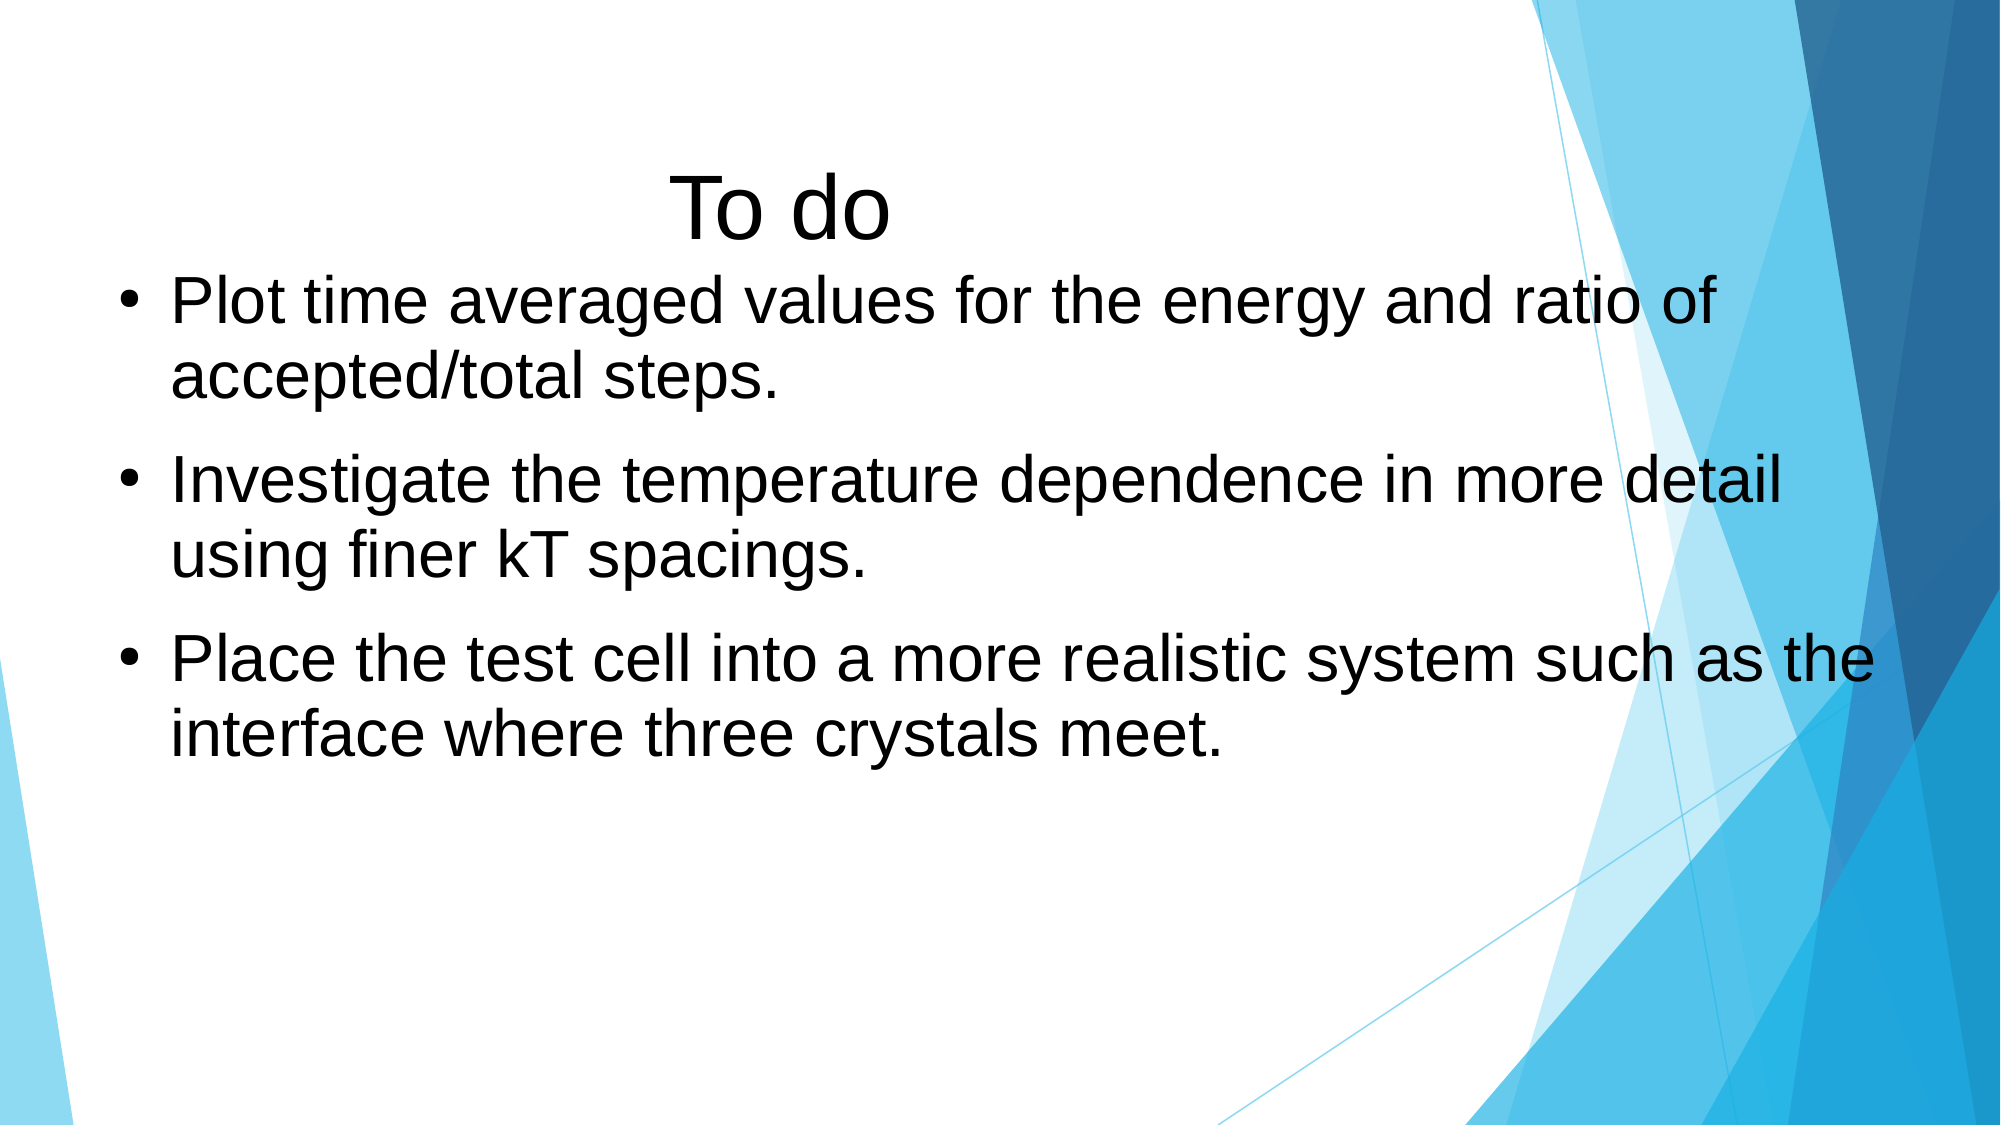

# To do
Plot time averaged values for the energy and ratio of accepted/total steps.
Investigate the temperature dependence in more detail using finer kT spacings.
Place the test cell into a more realistic system such as the interface where three crystals meet.